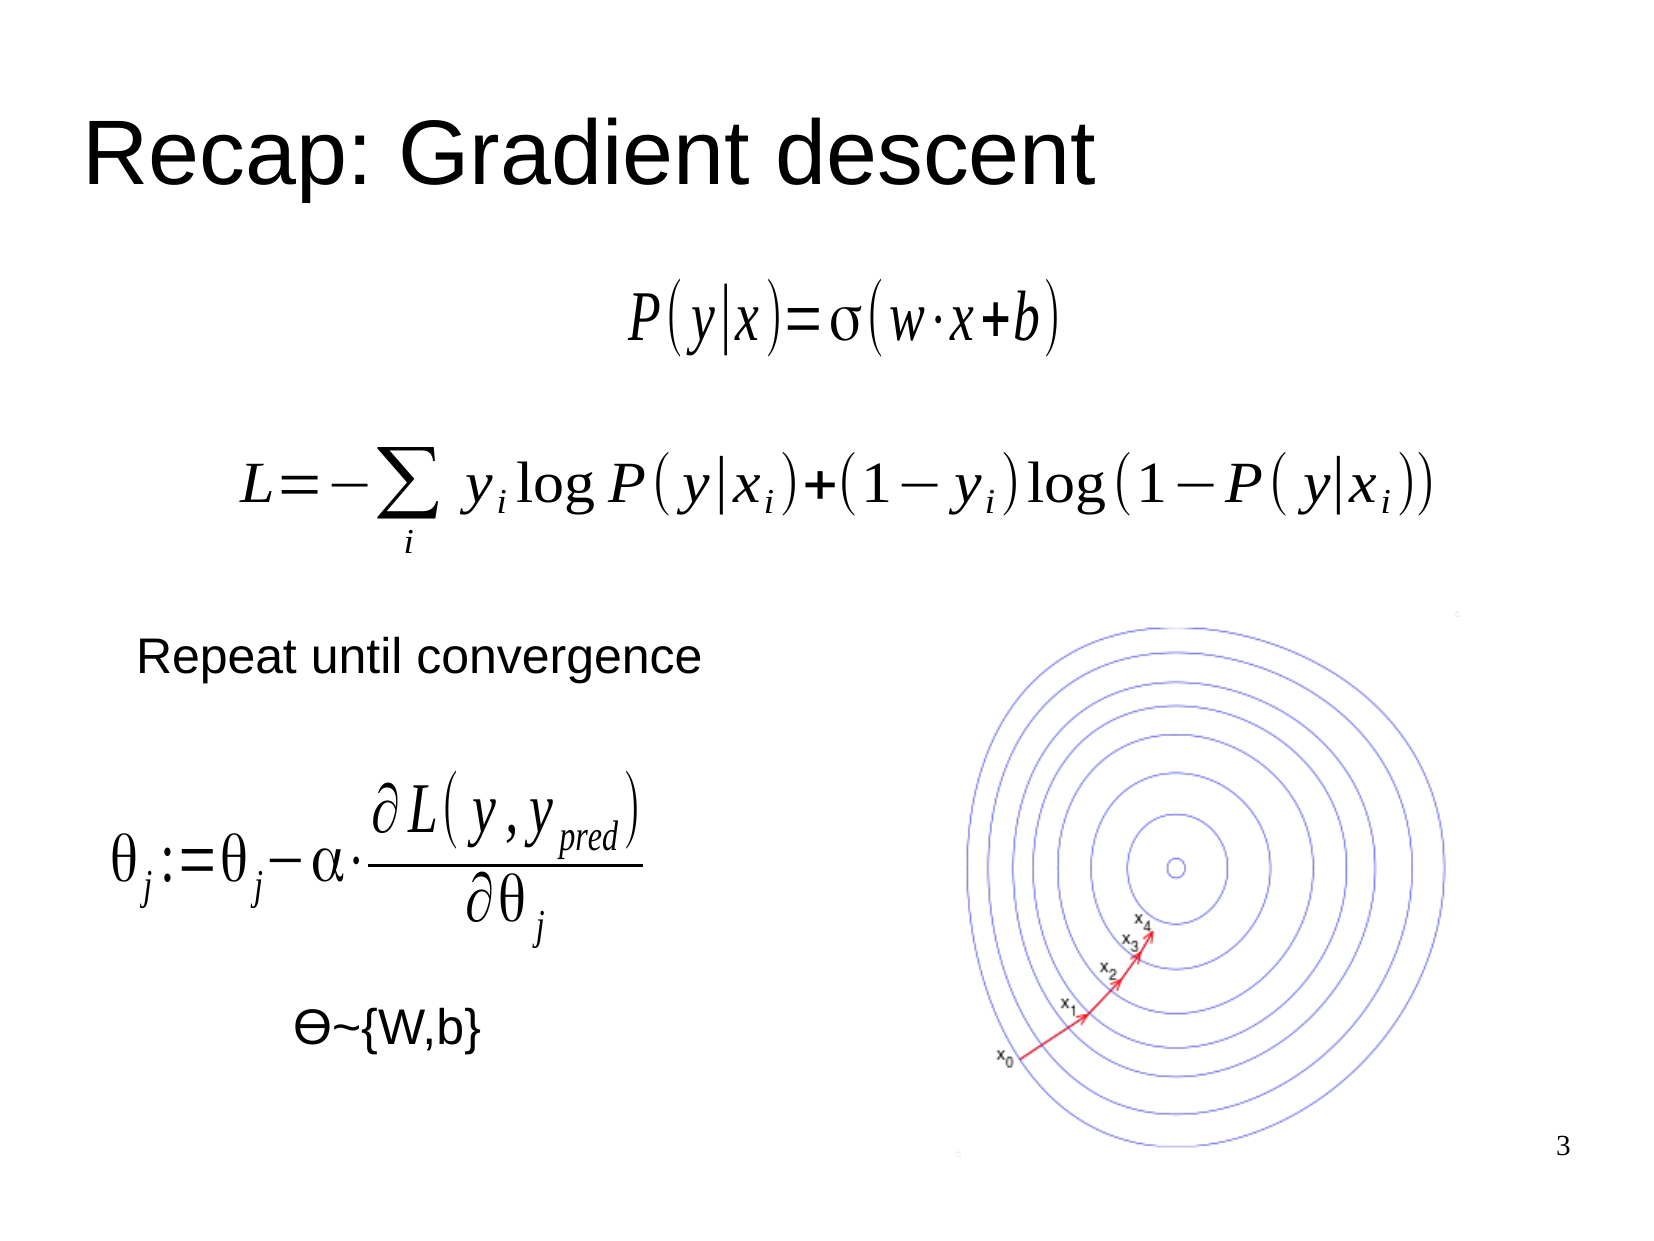

# Recap: Gradient descent
Repeat until convergence
Ɵ~{W,b}
3